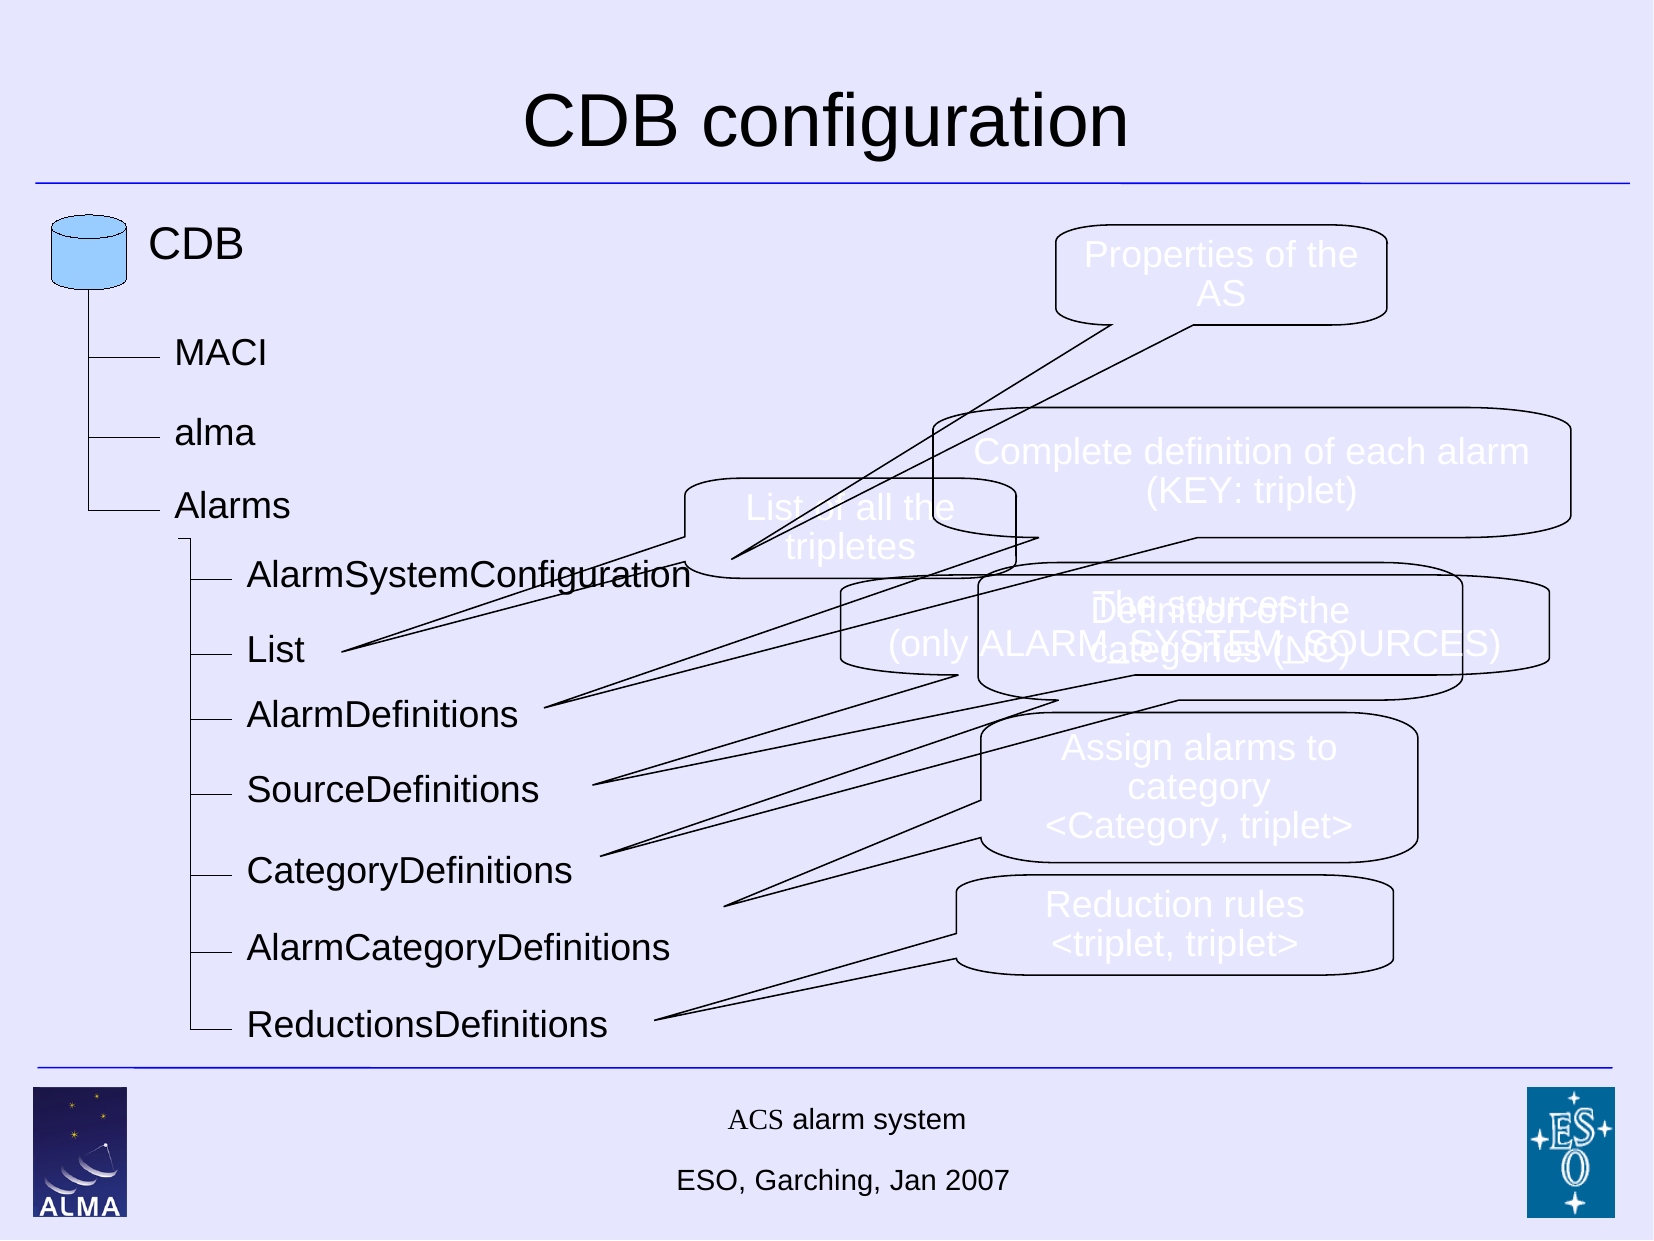

# CDB configuration
CDB
MACI
alma
Alarms
Properties of the AS
Complete definition of each alarm
(KEY: triplet)
List of all the tripletes
AlarmSystemConfiguration
List
AlarmDefinitions
SourceDefinitions
CategoryDefinitions
AlarmCategoryDefinitions
ReductionsDefinitions
Definition of the categories (NC)
The sources
(only ALARM_SYSTEM_SOURCES)
Assign alarms to category
<Category, triplet>
Reduction rules
<triplet, triplet>